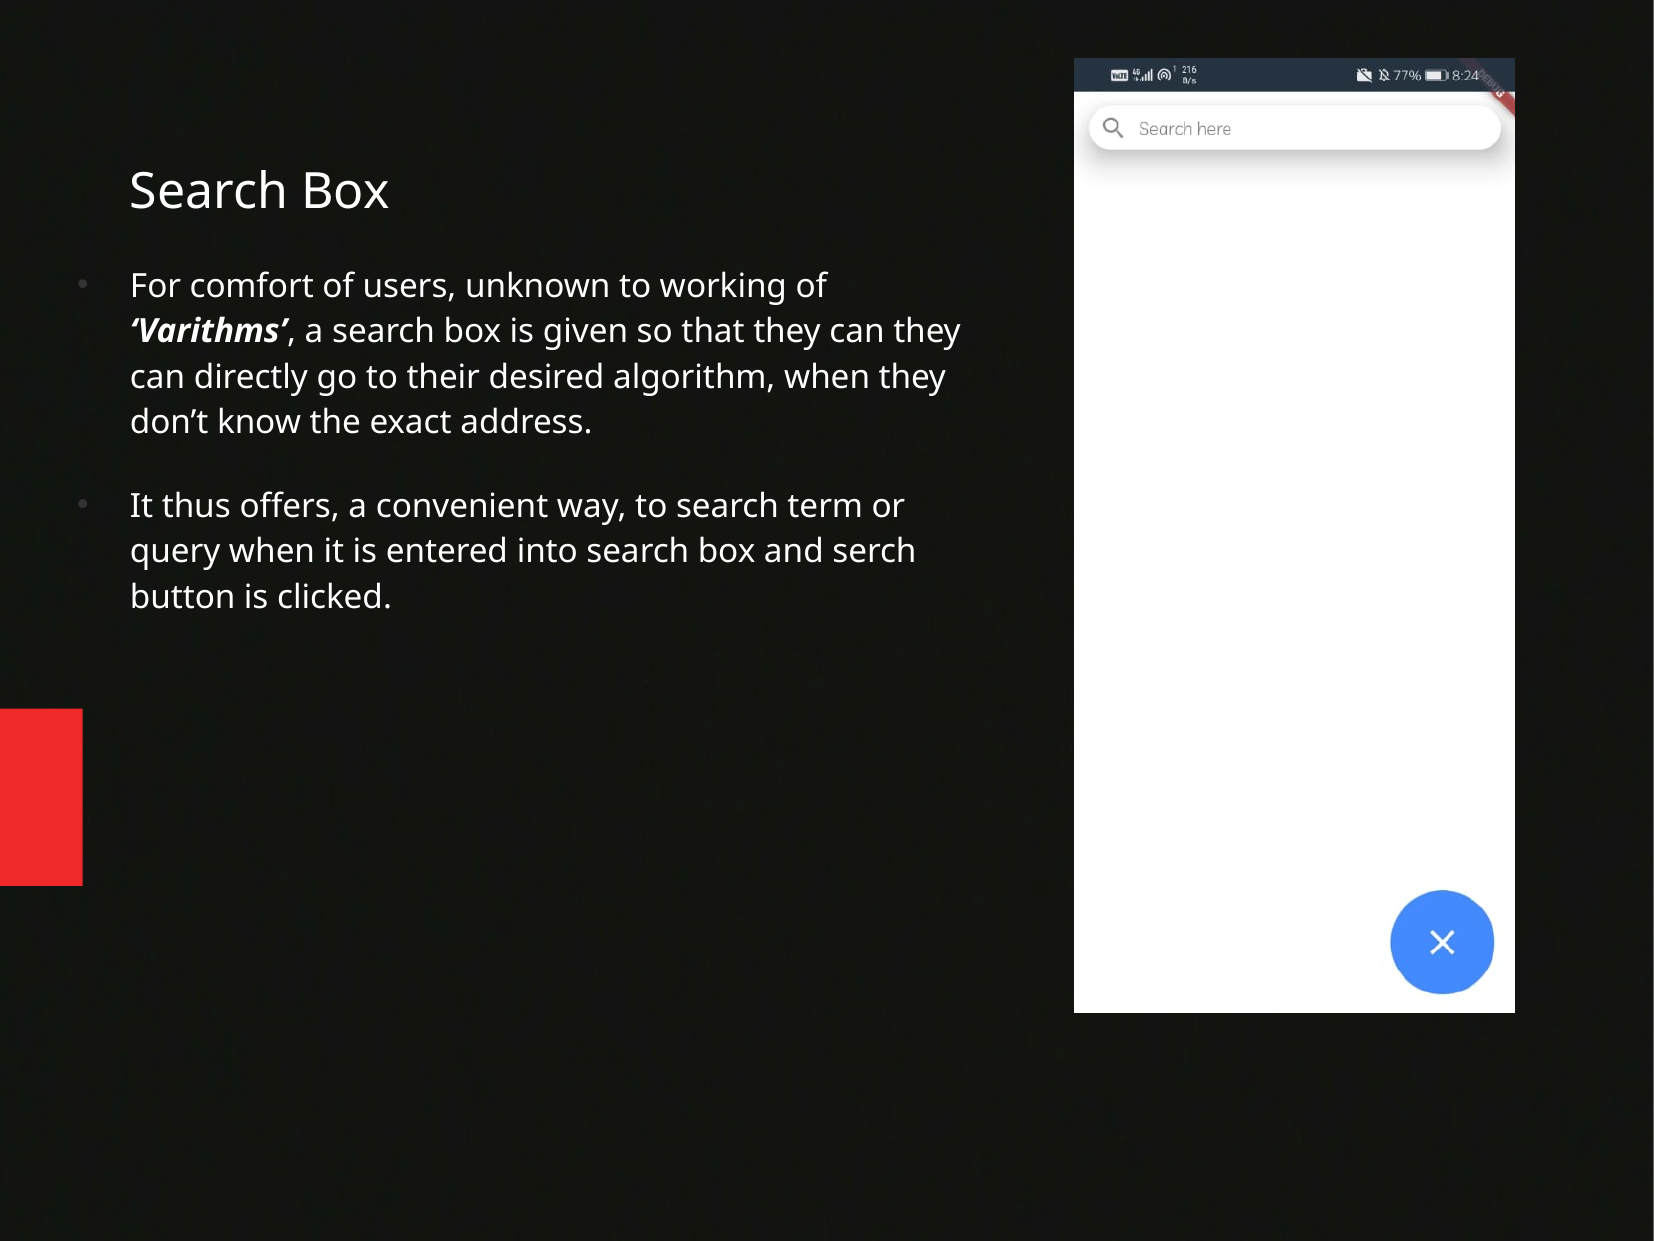

# Search Box
For comfort of users, unknown to working of ‘Varithms’, a search box is given so that they can they can directly go to their desired algorithm, when they don’t know the exact address.
It thus offers, a convenient way, to search term or query when it is entered into search box and serch button is clicked.